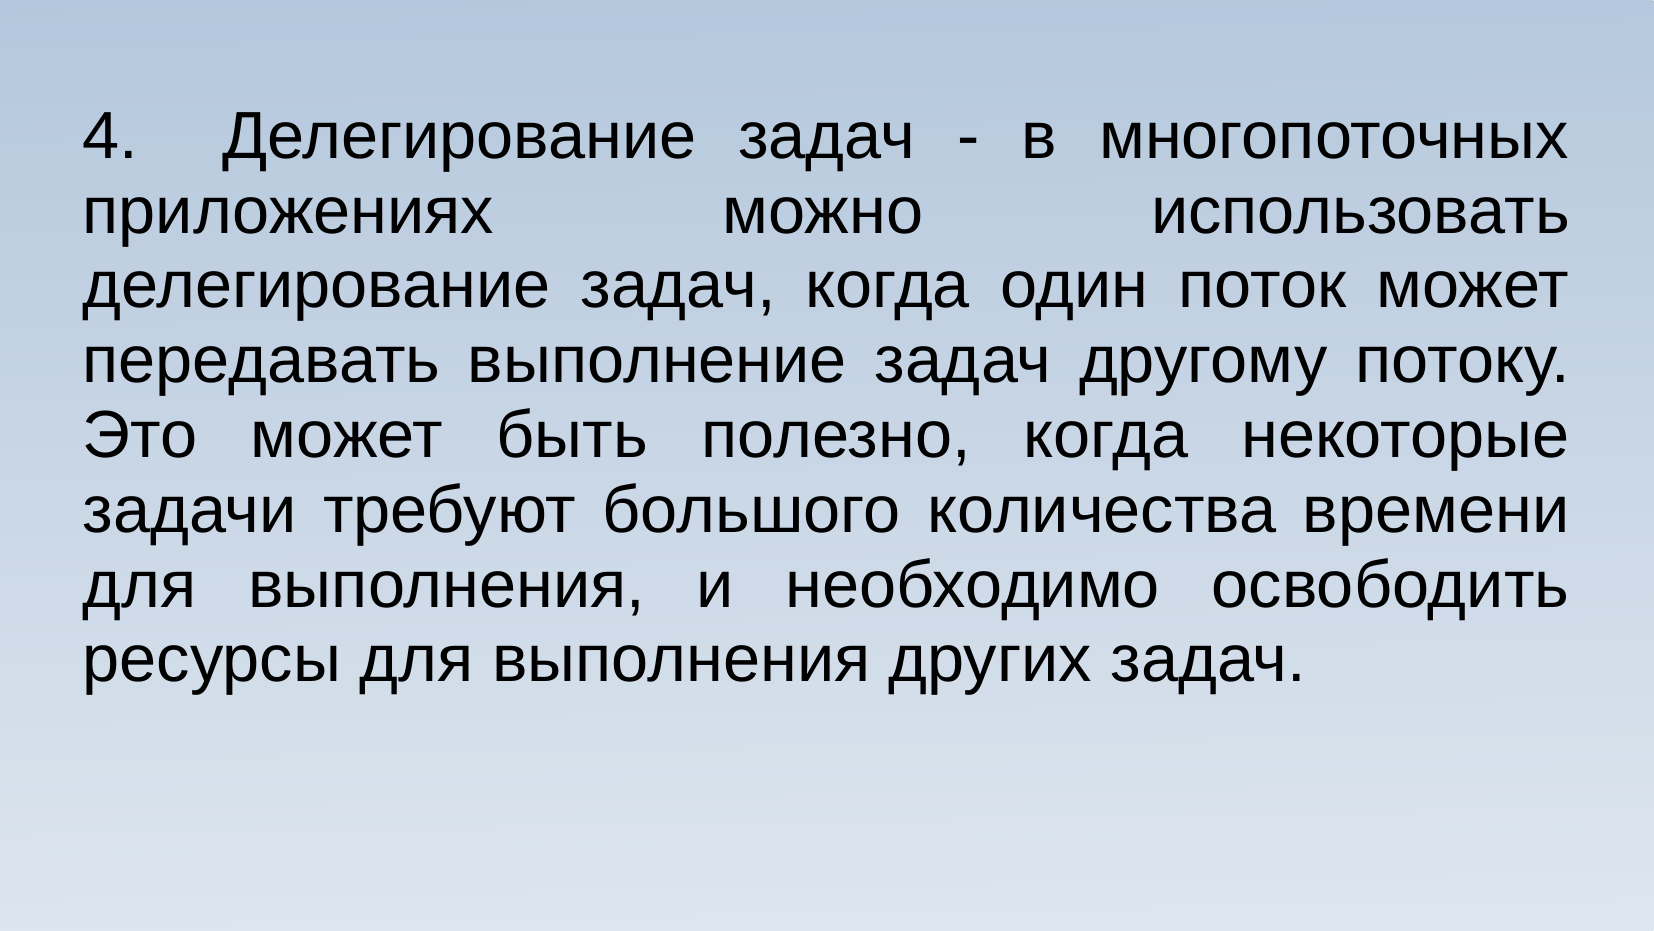

# 4. Делегирование задач - в многопоточных приложениях можно использовать делегирование задач, когда один поток может передавать выполнение задач другому потоку. Это может быть полезно, когда некоторые задачи требуют большого количества времени для выполнения, и необходимо освободить ресурсы для выполнения других задач.